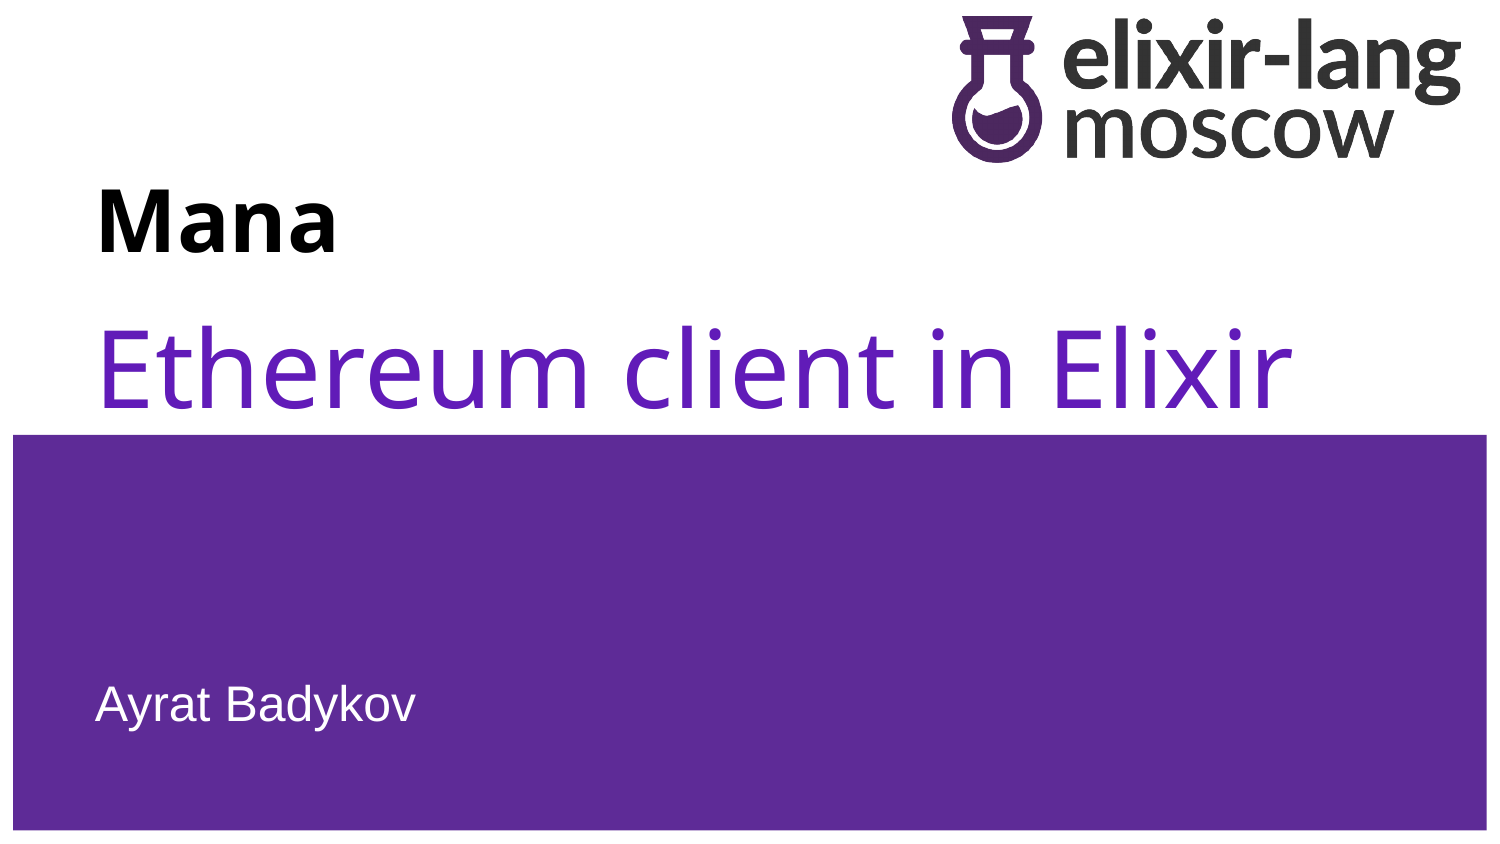

# Mana
Ethereum client in Elixir
Ayrat Badykov